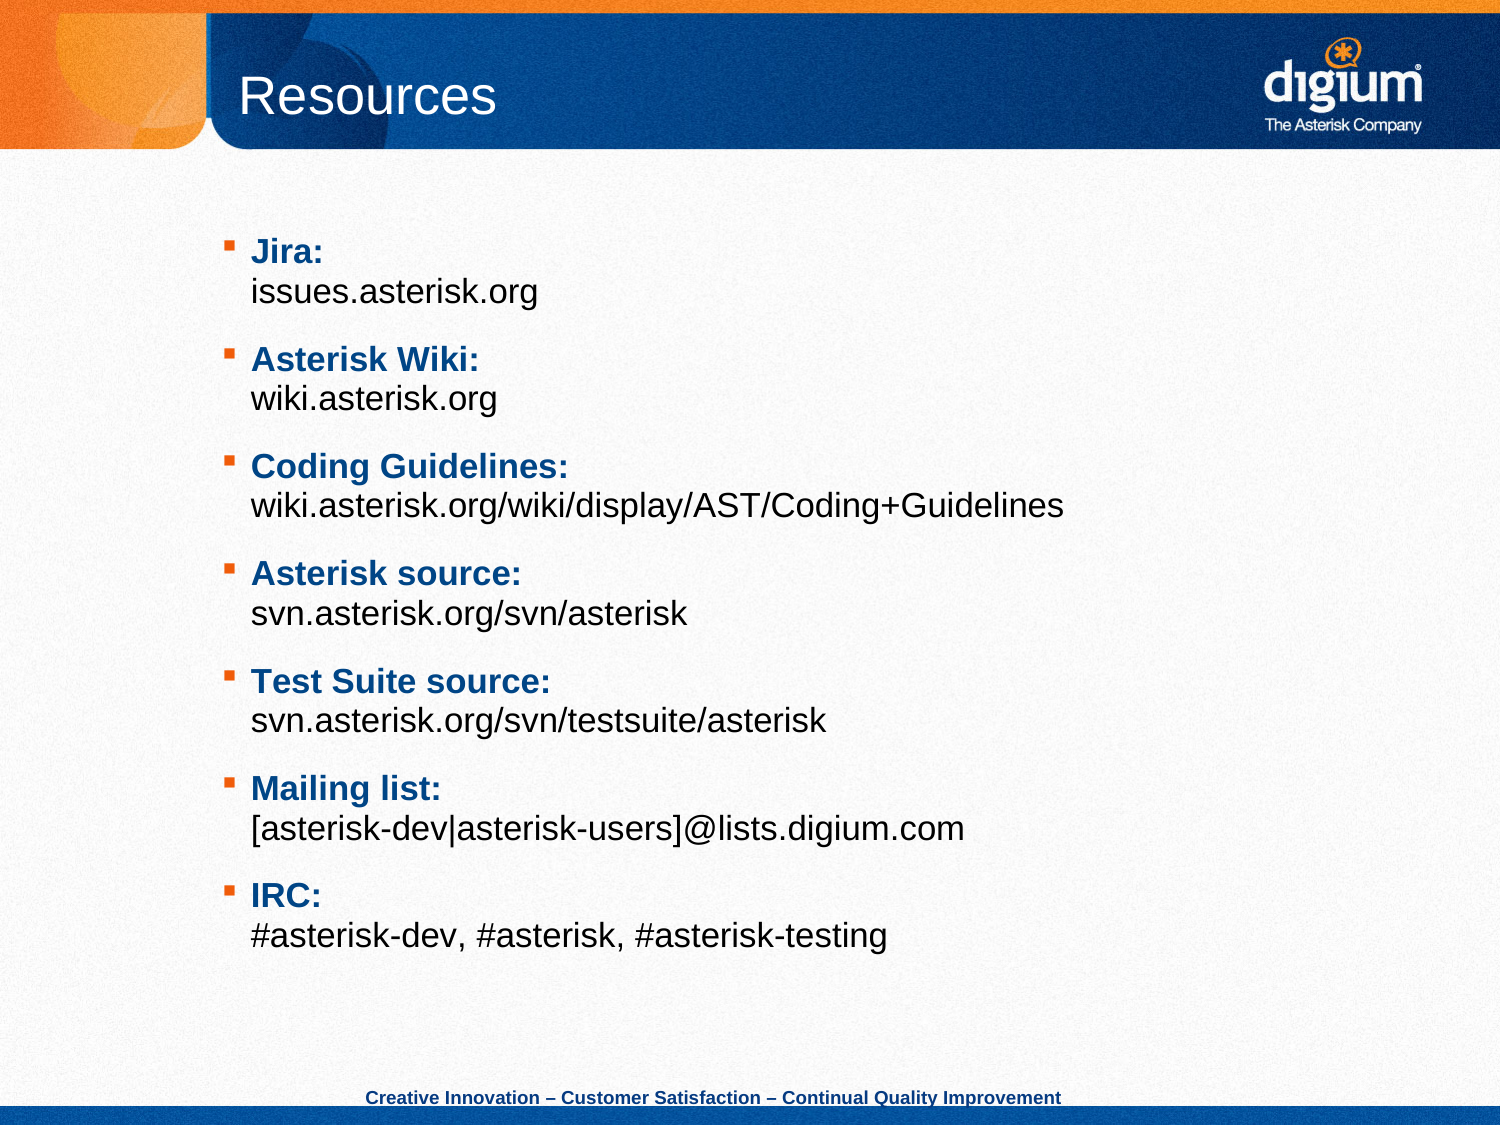

# Resources
Jira:
issues.asterisk.org
Asterisk Wiki:
wiki.asterisk.org
Coding Guidelines: wiki.asterisk.org/wiki/display/AST/Coding+Guidelines
Asterisk source:
svn.asterisk.org/svn/asterisk
Test Suite source:
svn.asterisk.org/svn/testsuite/asterisk
Mailing list:
[asterisk-dev|asterisk-users]@lists.digium.com
IRC:
#asterisk-dev, #asterisk, #asterisk-testing